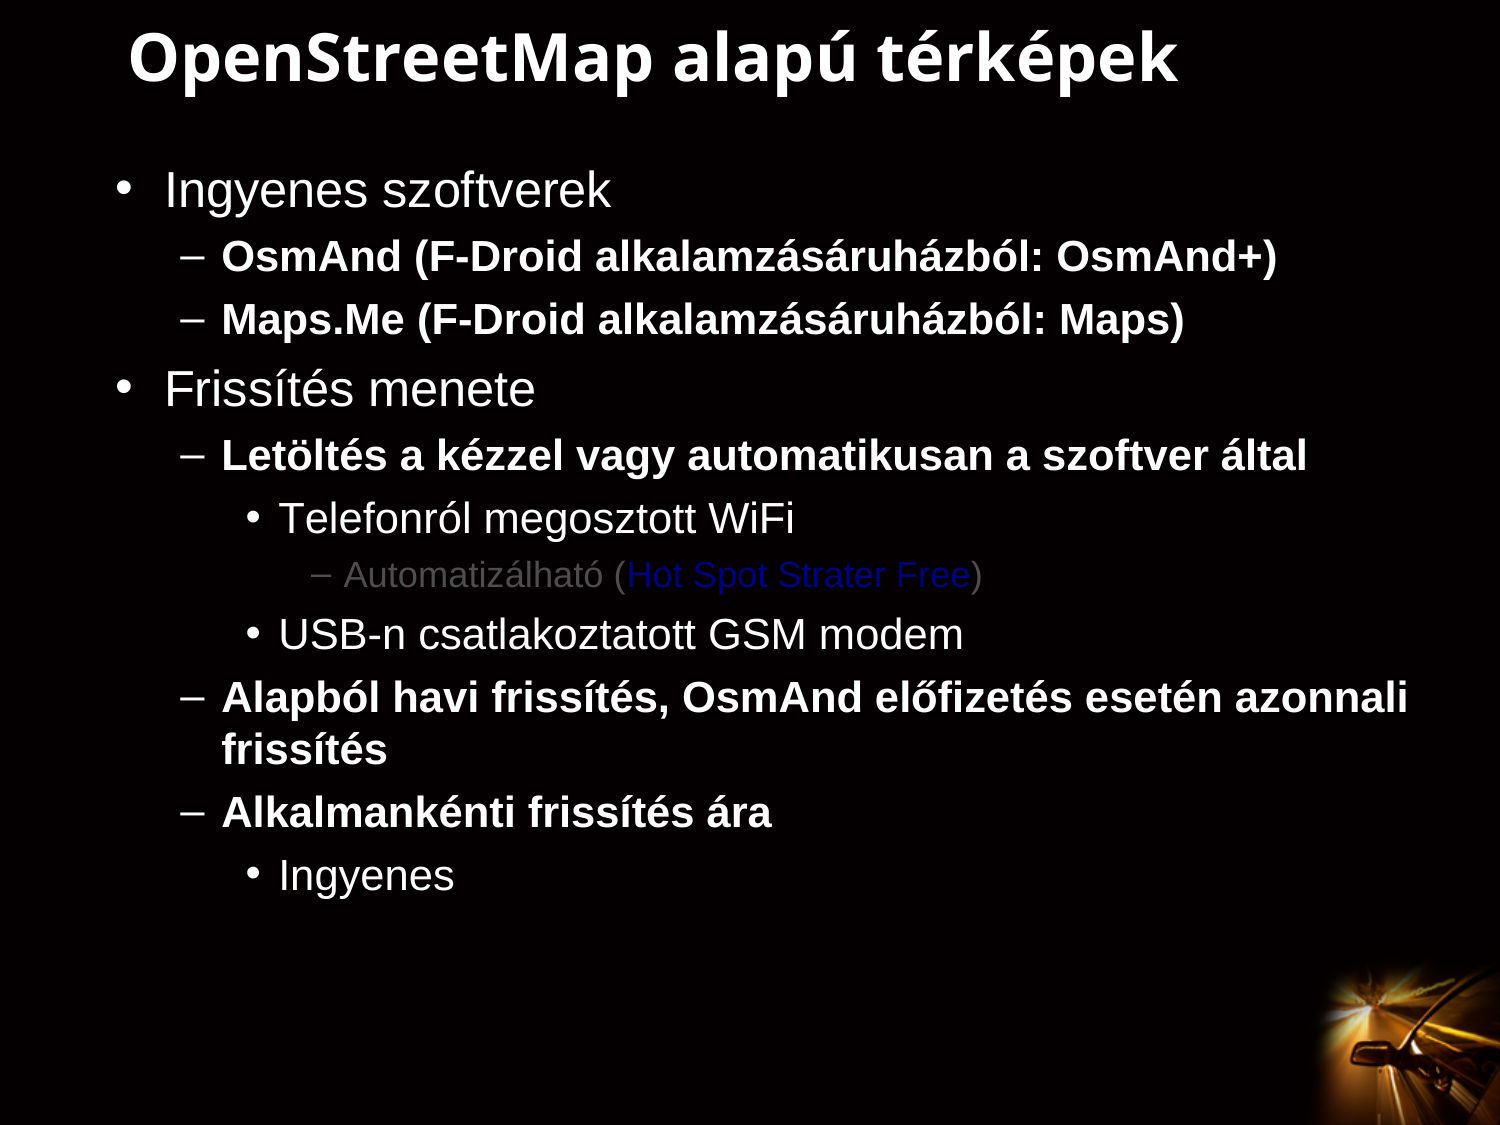

# OpenStreetMap alapú térképek
Ingyenes szoftverek
OsmAnd (F-Droid alkalamzásáruházból: OsmAnd+)
Maps.Me (F-Droid alkalamzásáruházból: Maps)
Frissítés menete
Letöltés a kézzel vagy automatikusan a szoftver által
Telefonról megosztott WiFi
Automatizálható (Hot Spot Strater Free)
USB-n csatlakoztatott GSM modem
Alapból havi frissítés, OsmAnd előfizetés esetén azonnali frissítés
Alkalmankénti frissítés ára
Ingyenes